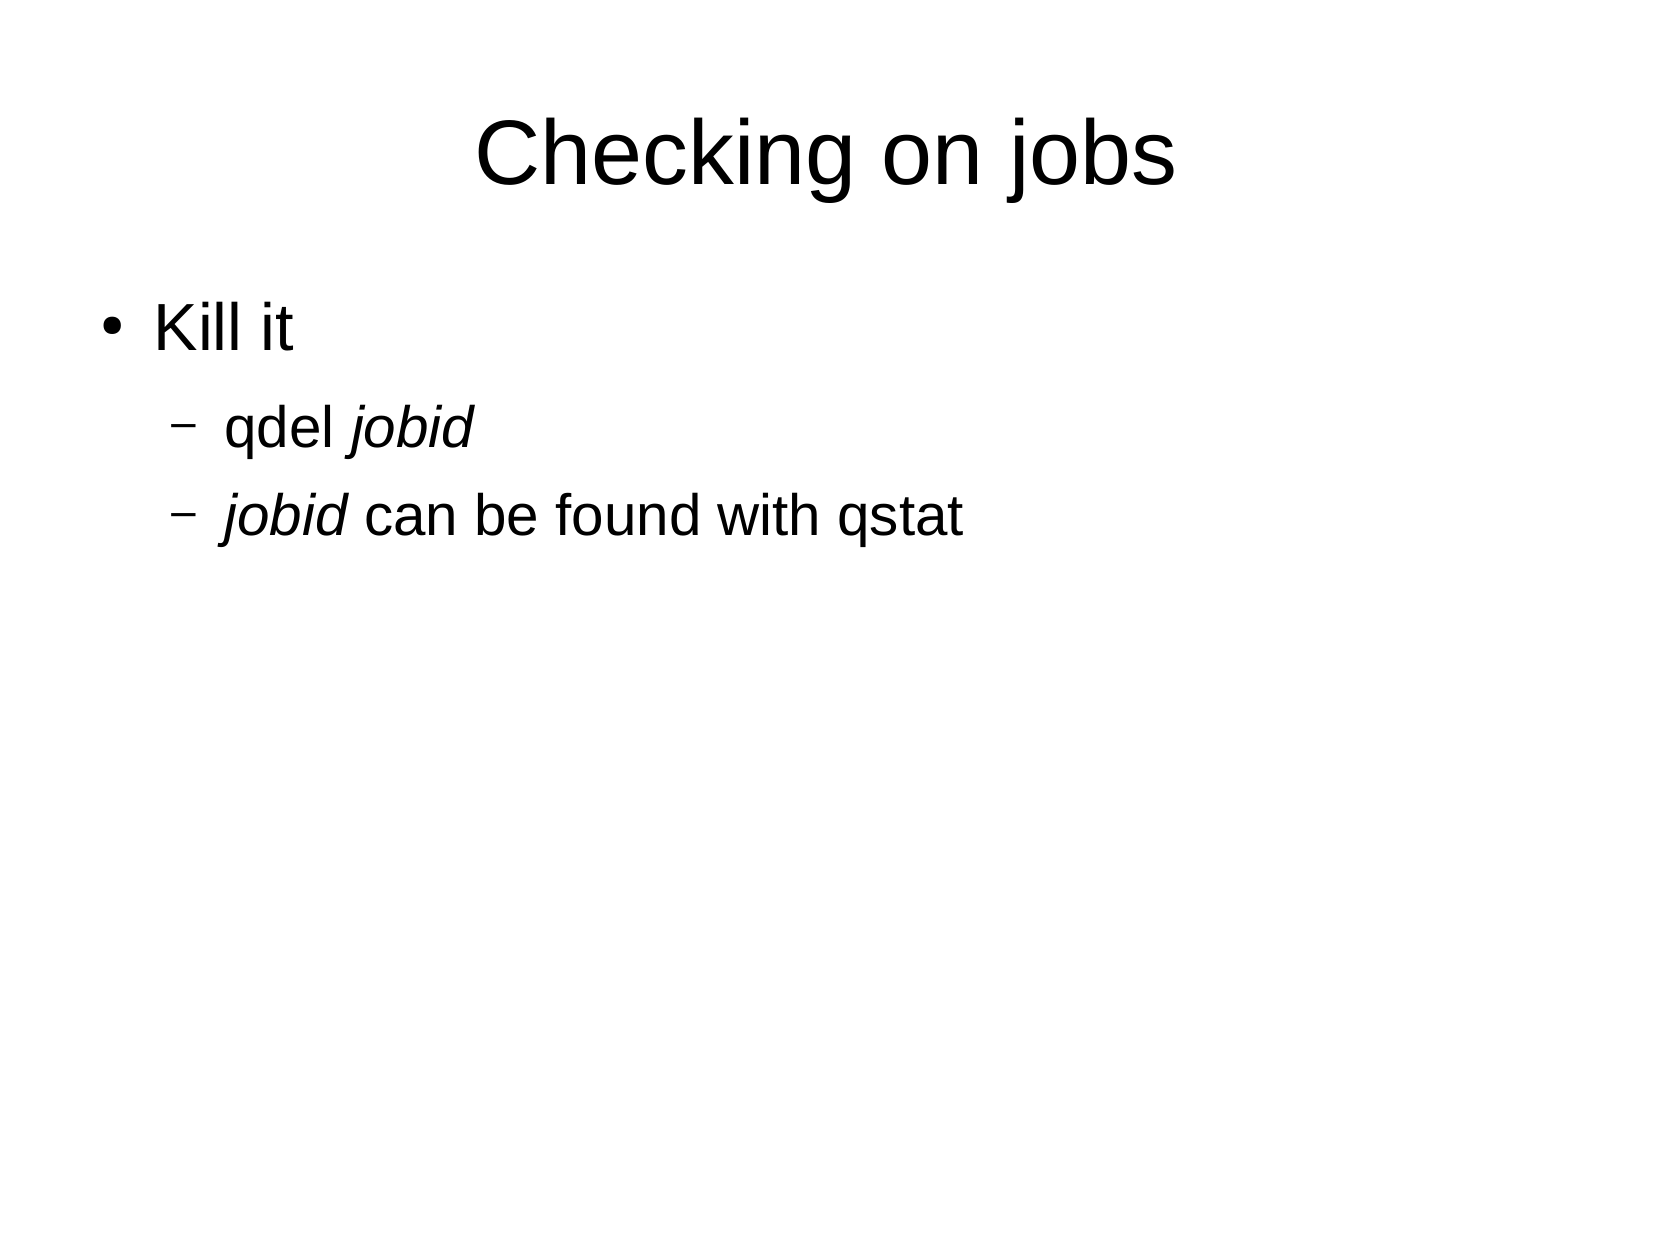

# Checking on jobs
Kill it
qdel jobid
jobid can be found with qstat